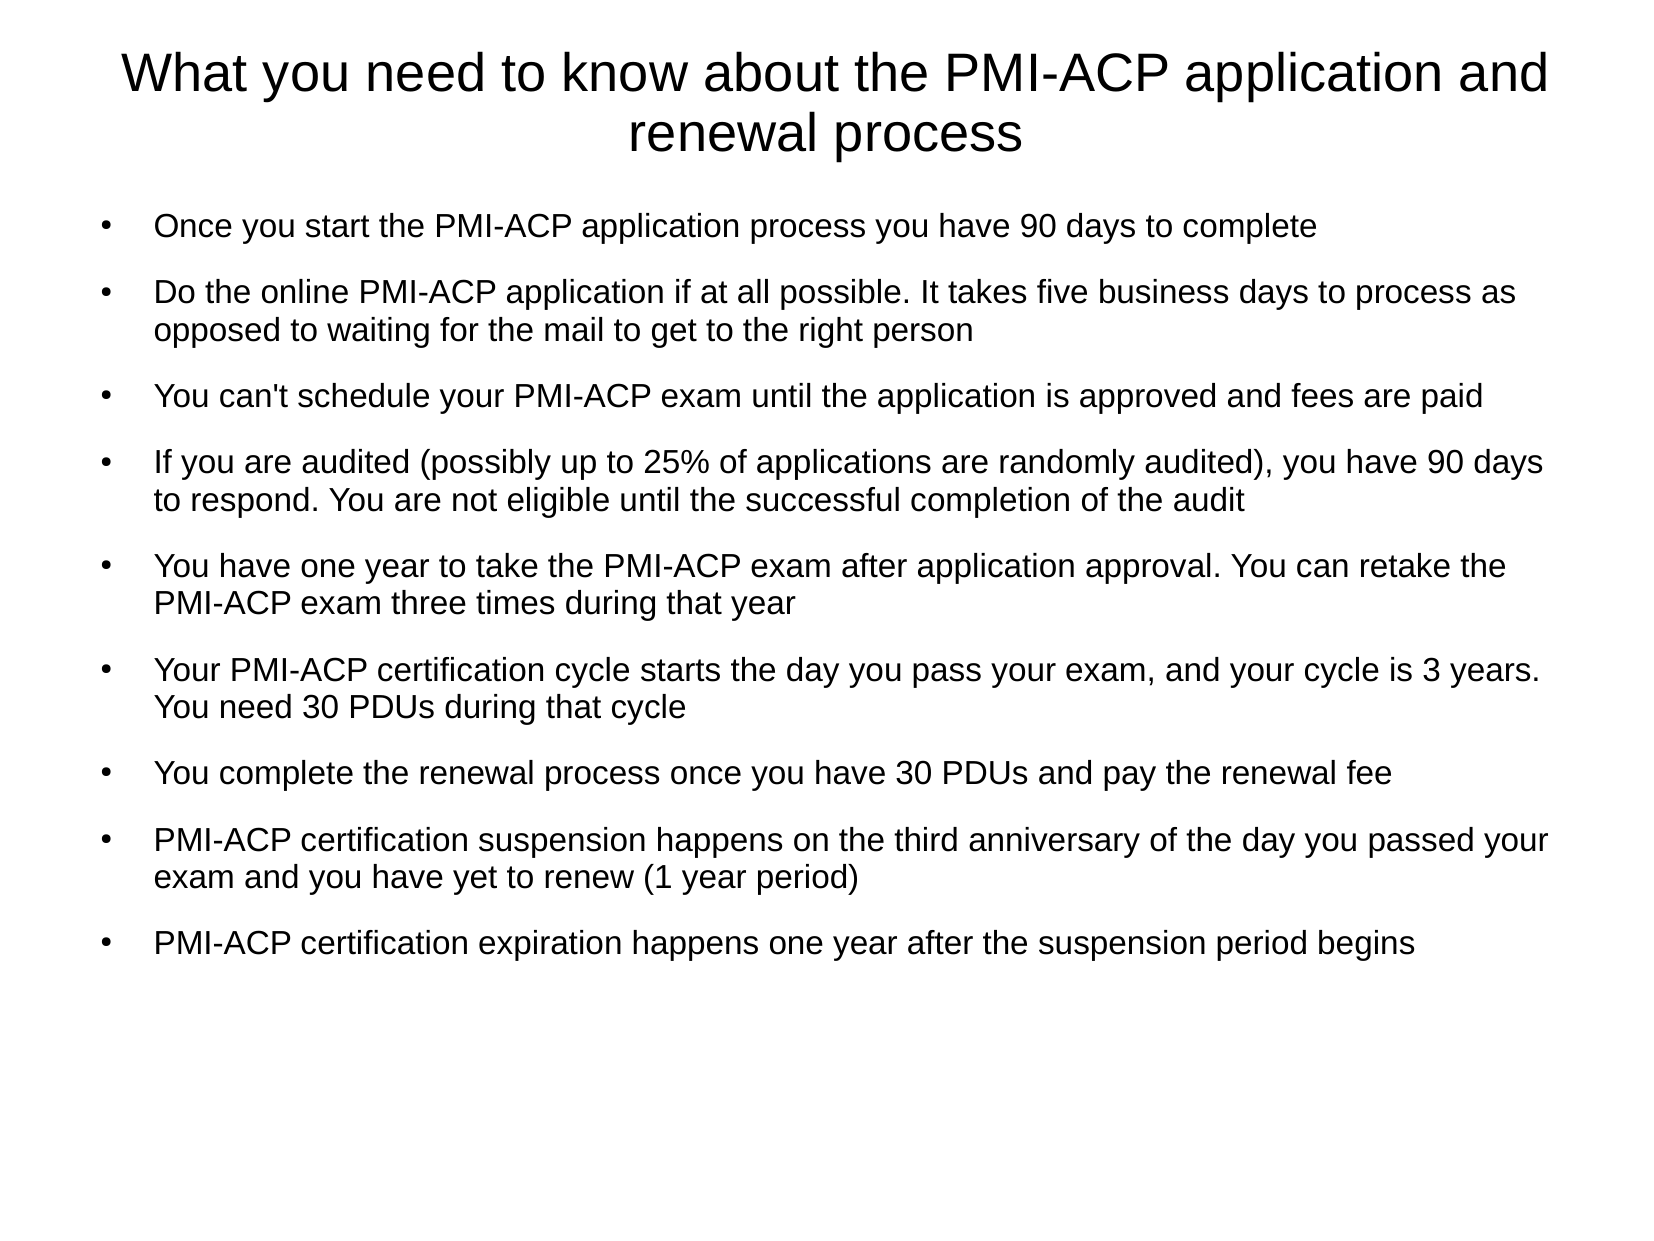

# What you need to know about the PMI-ACP application and renewal process
Once you start the PMI-ACP application process you have 90 days to complete
Do the online PMI-ACP application if at all possible. It takes five business days to process as opposed to waiting for the mail to get to the right person
You can't schedule your PMI-ACP exam until the application is approved and fees are paid
If you are audited (possibly up to 25% of applications are randomly audited), you have 90 days to respond. You are not eligible until the successful completion of the audit
You have one year to take the PMI-ACP exam after application approval. You can retake the PMI-ACP exam three times during that year
Your PMI-ACP certification cycle starts the day you pass your exam, and your cycle is 3 years. You need 30 PDUs during that cycle
You complete the renewal process once you have 30 PDUs and pay the renewal fee
PMI-ACP certification suspension happens on the third anniversary of the day you passed your exam and you have yet to renew (1 year period)
PMI-ACP certification expiration happens one year after the suspension period begins